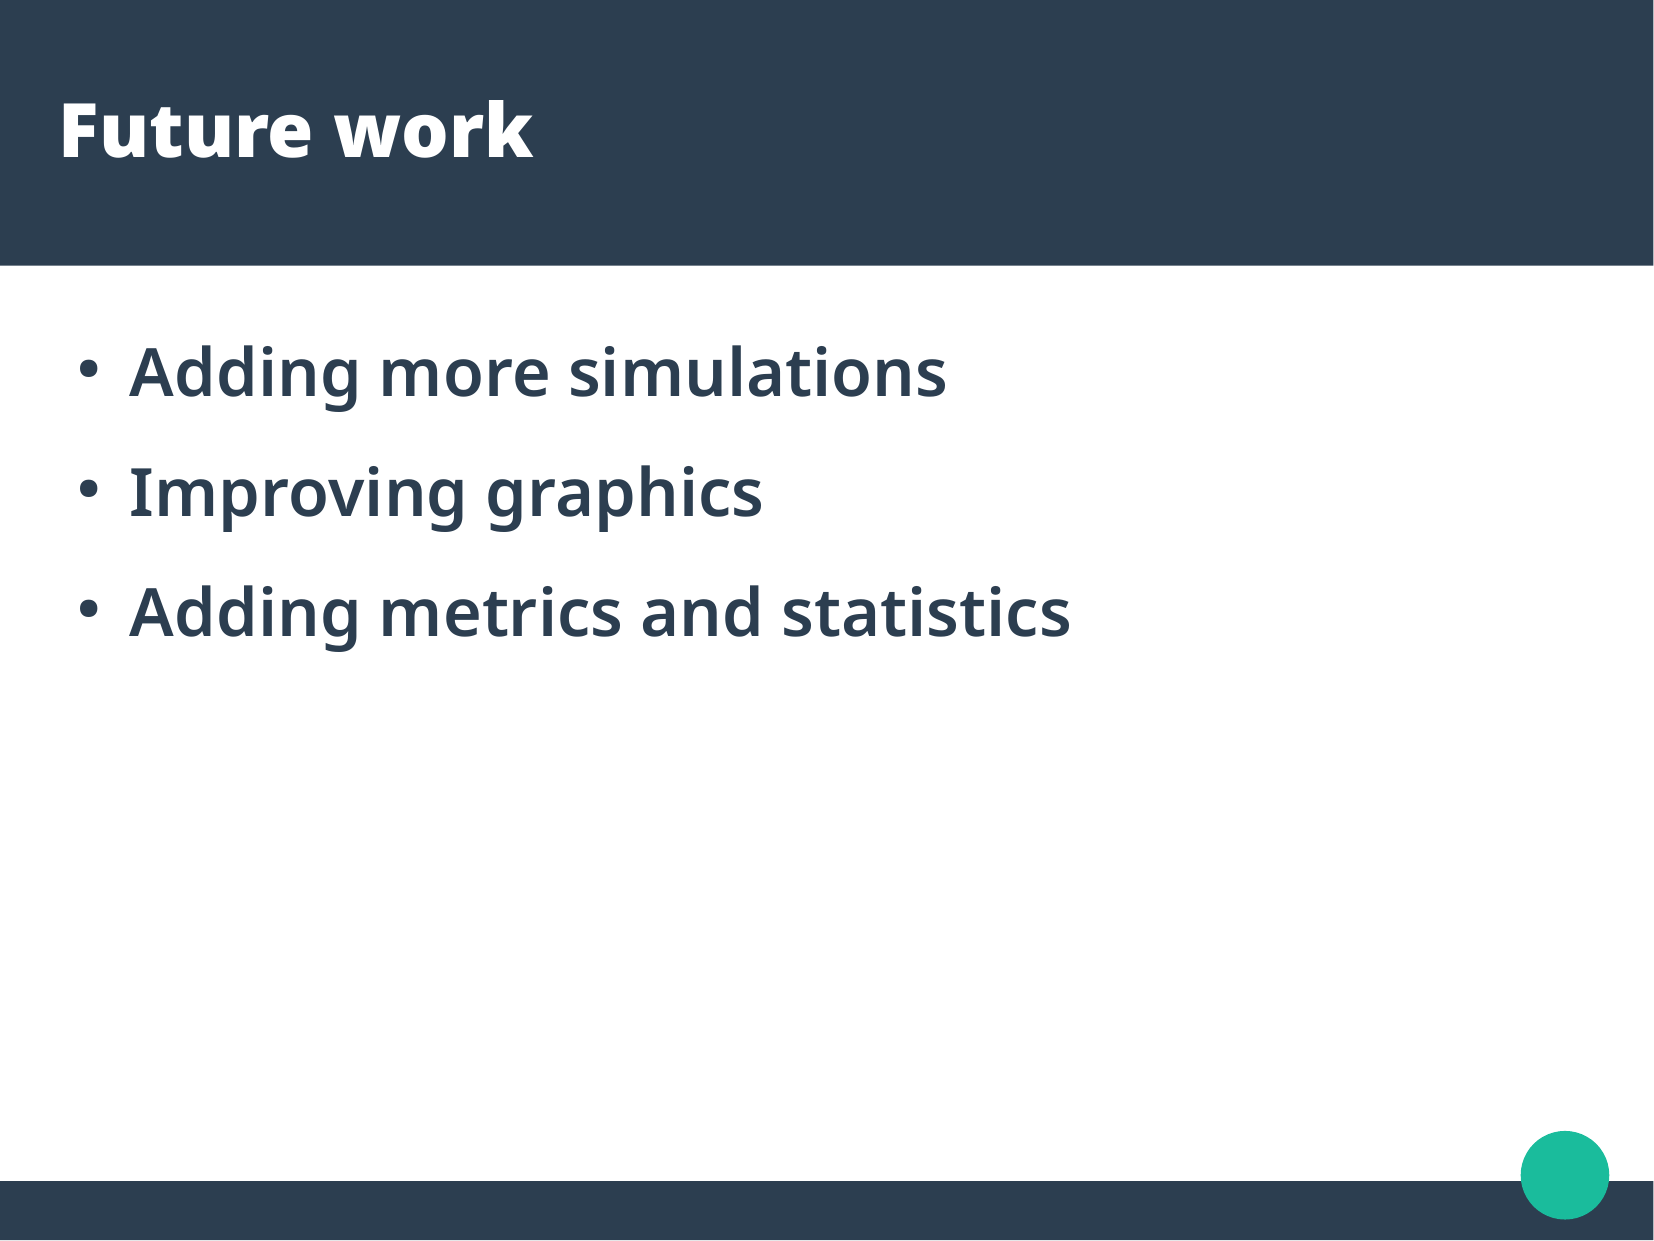

# Future work
Adding more simulations
Improving graphics
Adding metrics and statistics